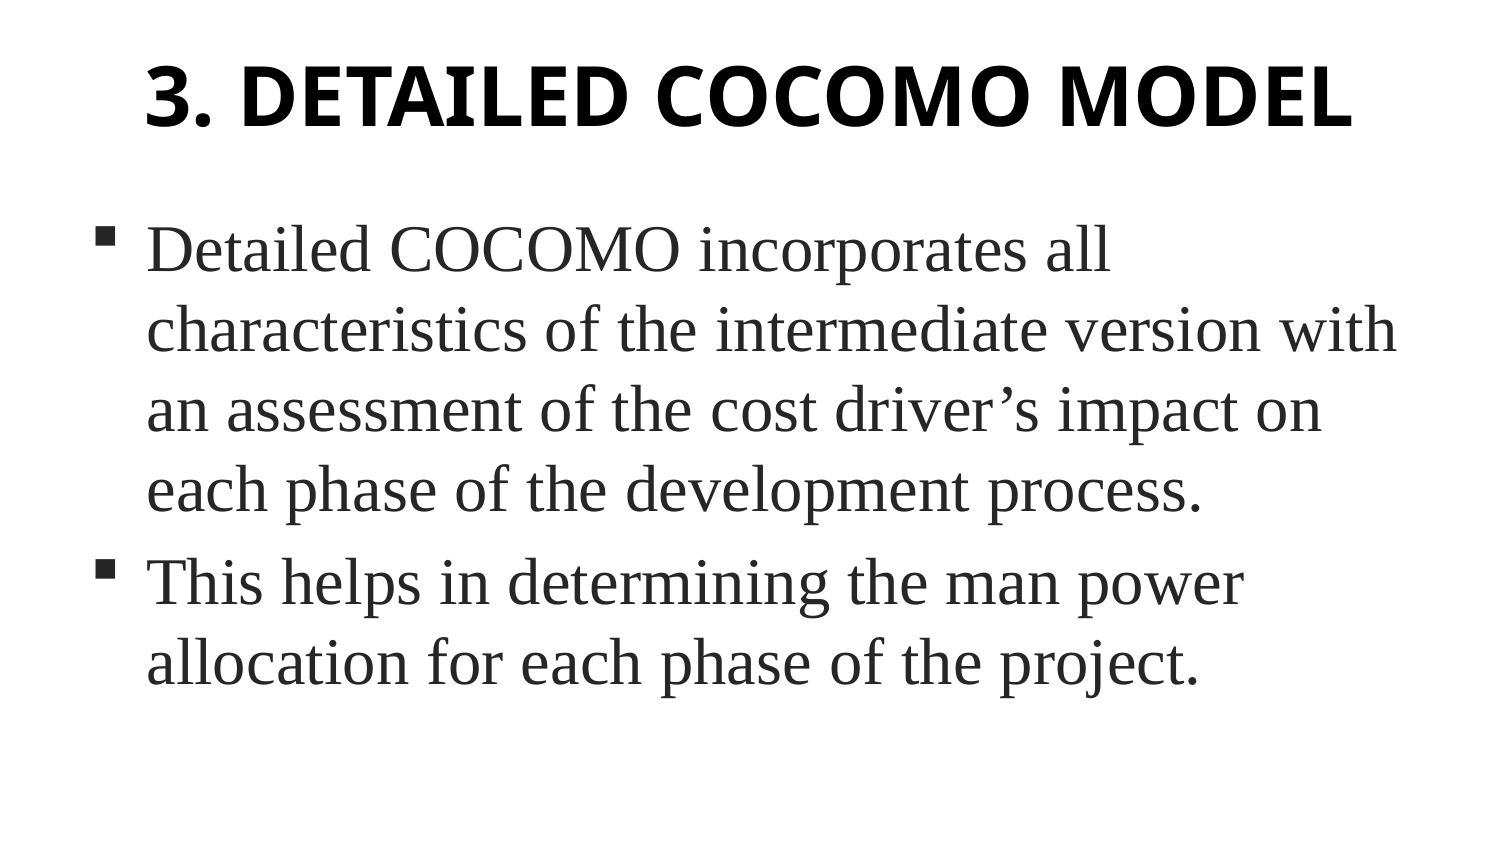

# 3. Detailed COCOMO Model
Detailed COCOMO incorporates all characteristics of the intermediate version with an assessment of the cost driver’s impact on each phase of the development process.
This helps in determining the man power allocation for each phase of the project.